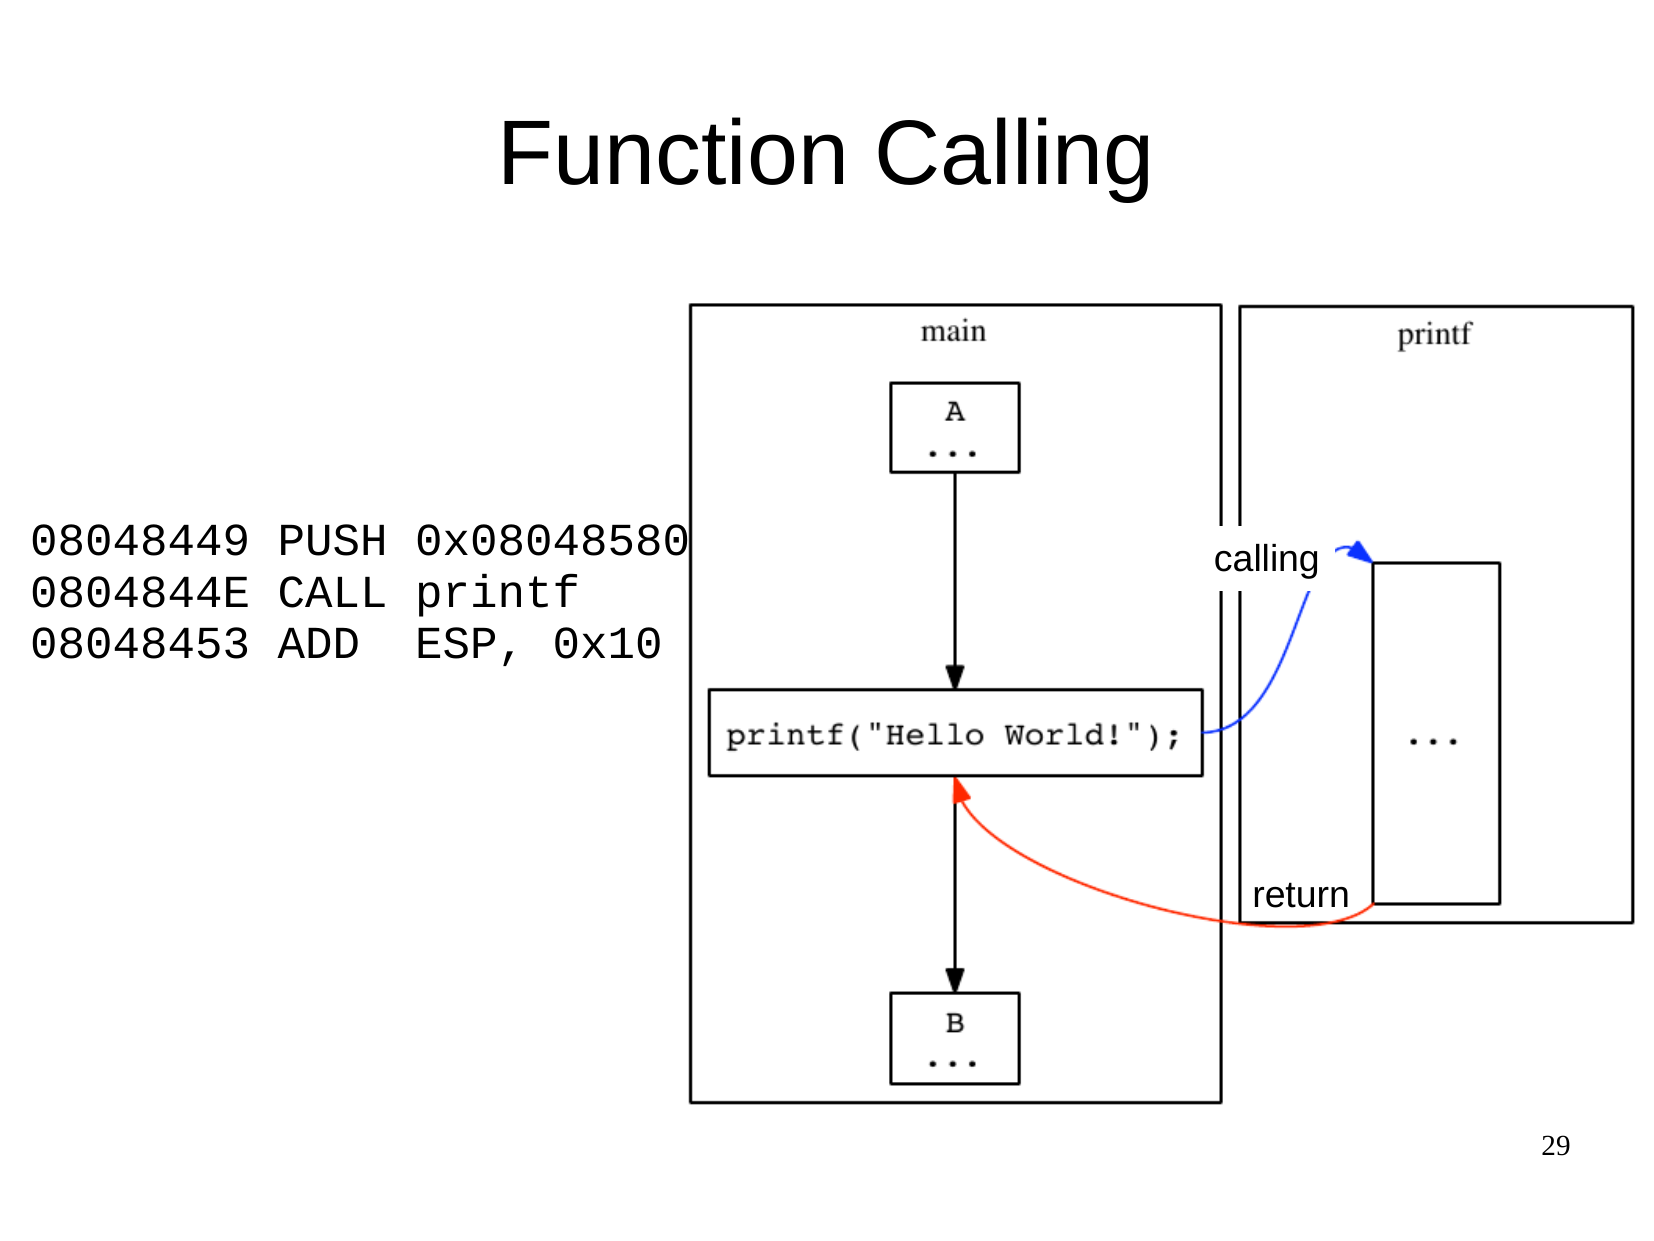

# Function Calling
08048449 PUSH 0x08048580
0804844E CALL printf
08048453 ADD ESP, 0x10
calling
return
29